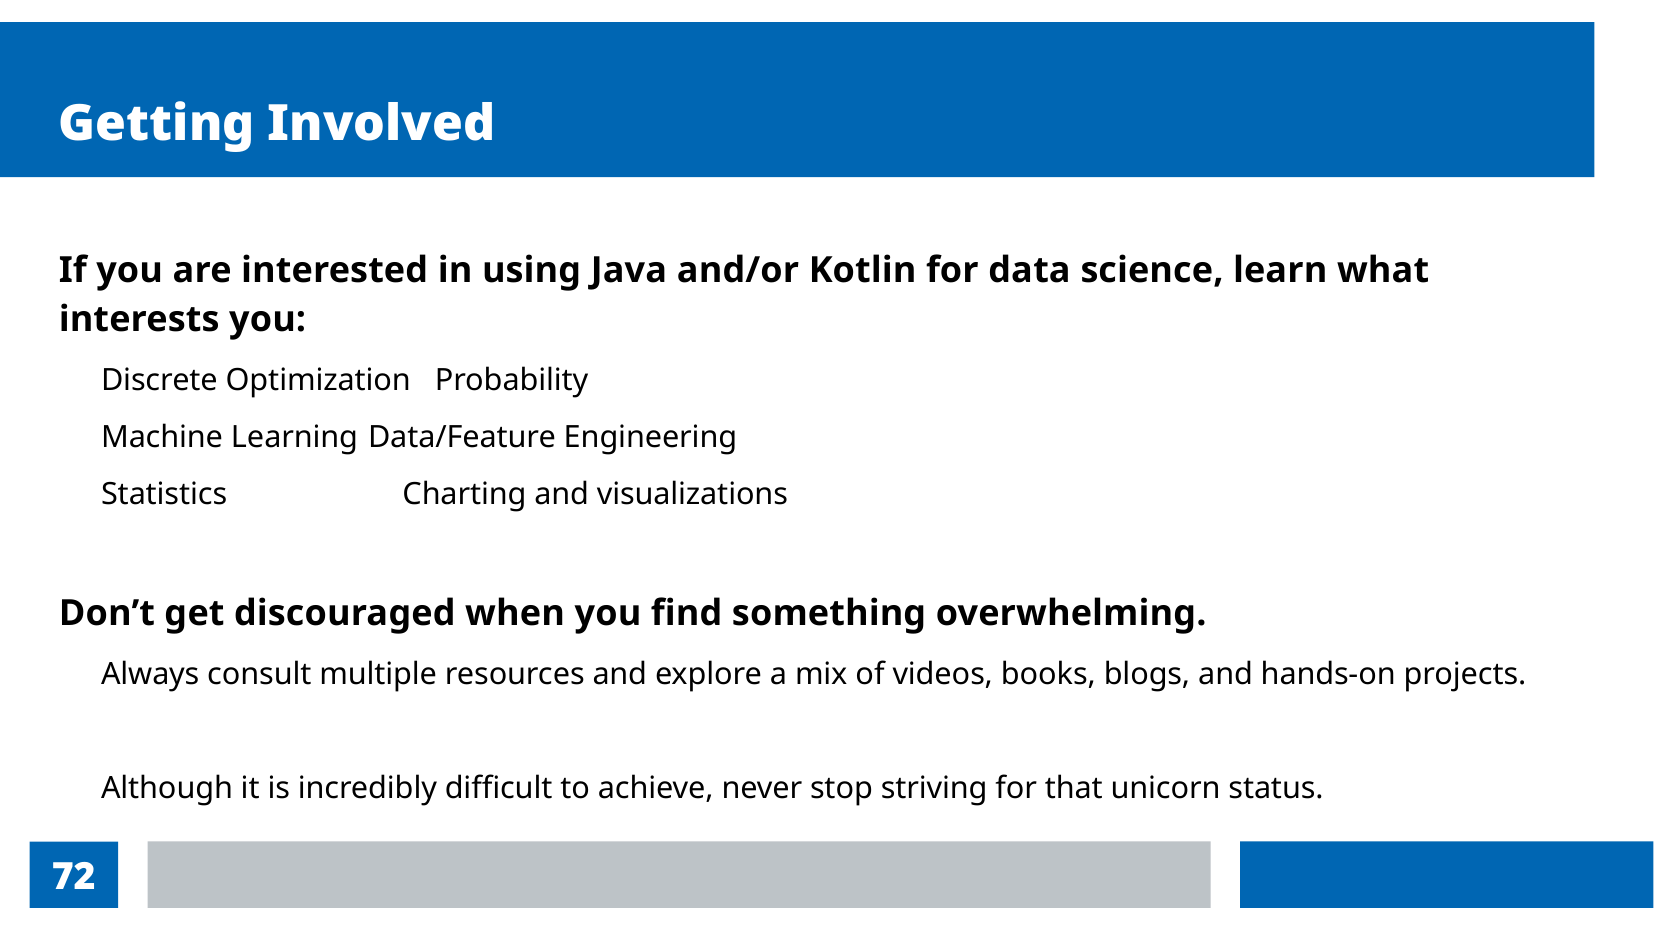

# Getting Involved
If you are interested in using Java and/or Kotlin for data science, learn what interests you:
Discrete Optimization			Probability
Machine Learning			Data/Feature Engineering
Statistics								 Charting and visualizations
Don’t get discouraged when you find something overwhelming.
Always consult multiple resources and explore a mix of videos, books, blogs, and hands-on projects.
Although it is incredibly difficult to achieve, never stop striving for that unicorn status.
72